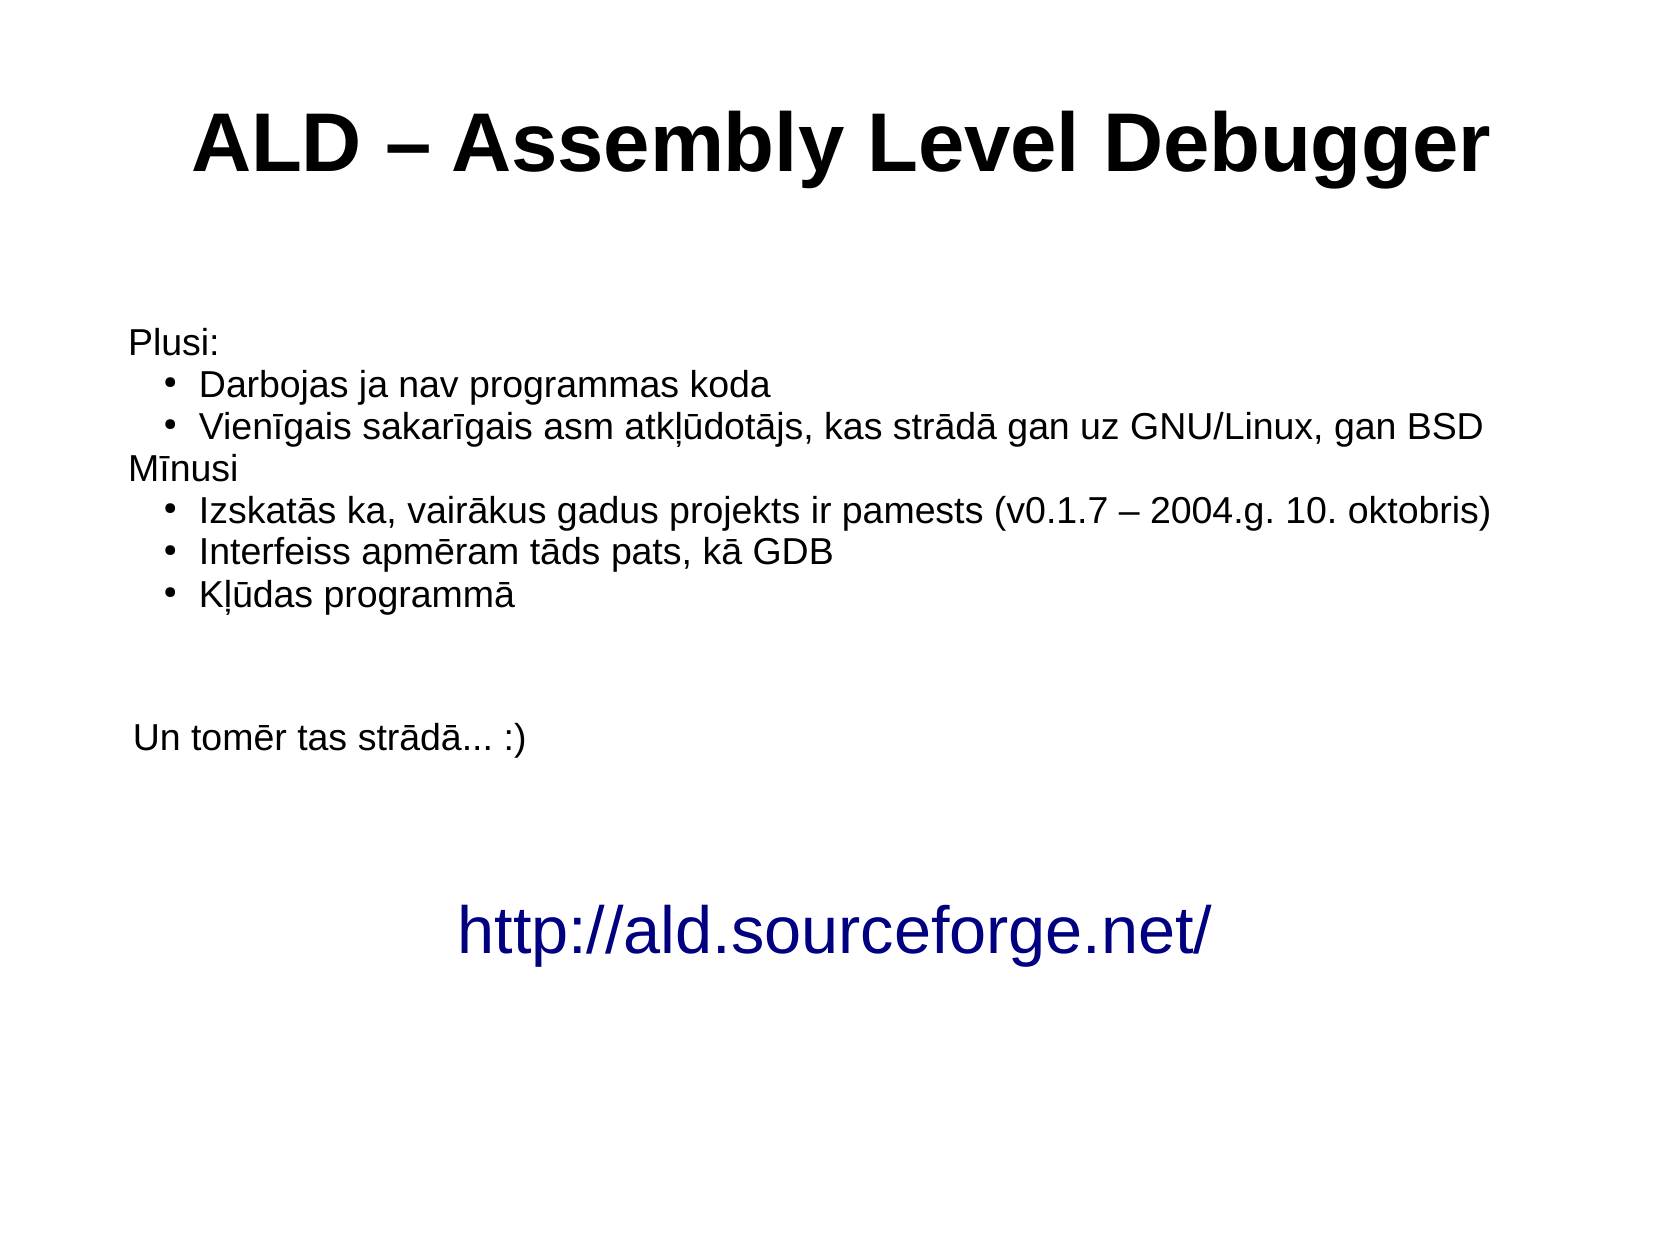

ALD – Assembly Level Debugger
Plusi:
Darbojas ja nav programmas koda
Vienīgais sakarīgais asm atkļūdotājs, kas strādā gan uz GNU/Linux, gan BSD
Mīnusi
Izskatās ka, vairākus gadus projekts ir pamests (v0.1.7 – 2004.g. 10. oktobris)
Interfeiss apmēram tāds pats, kā GDB
Kļūdas programmā
Un tomēr tas strādā... :)
http://ald.sourceforge.net/